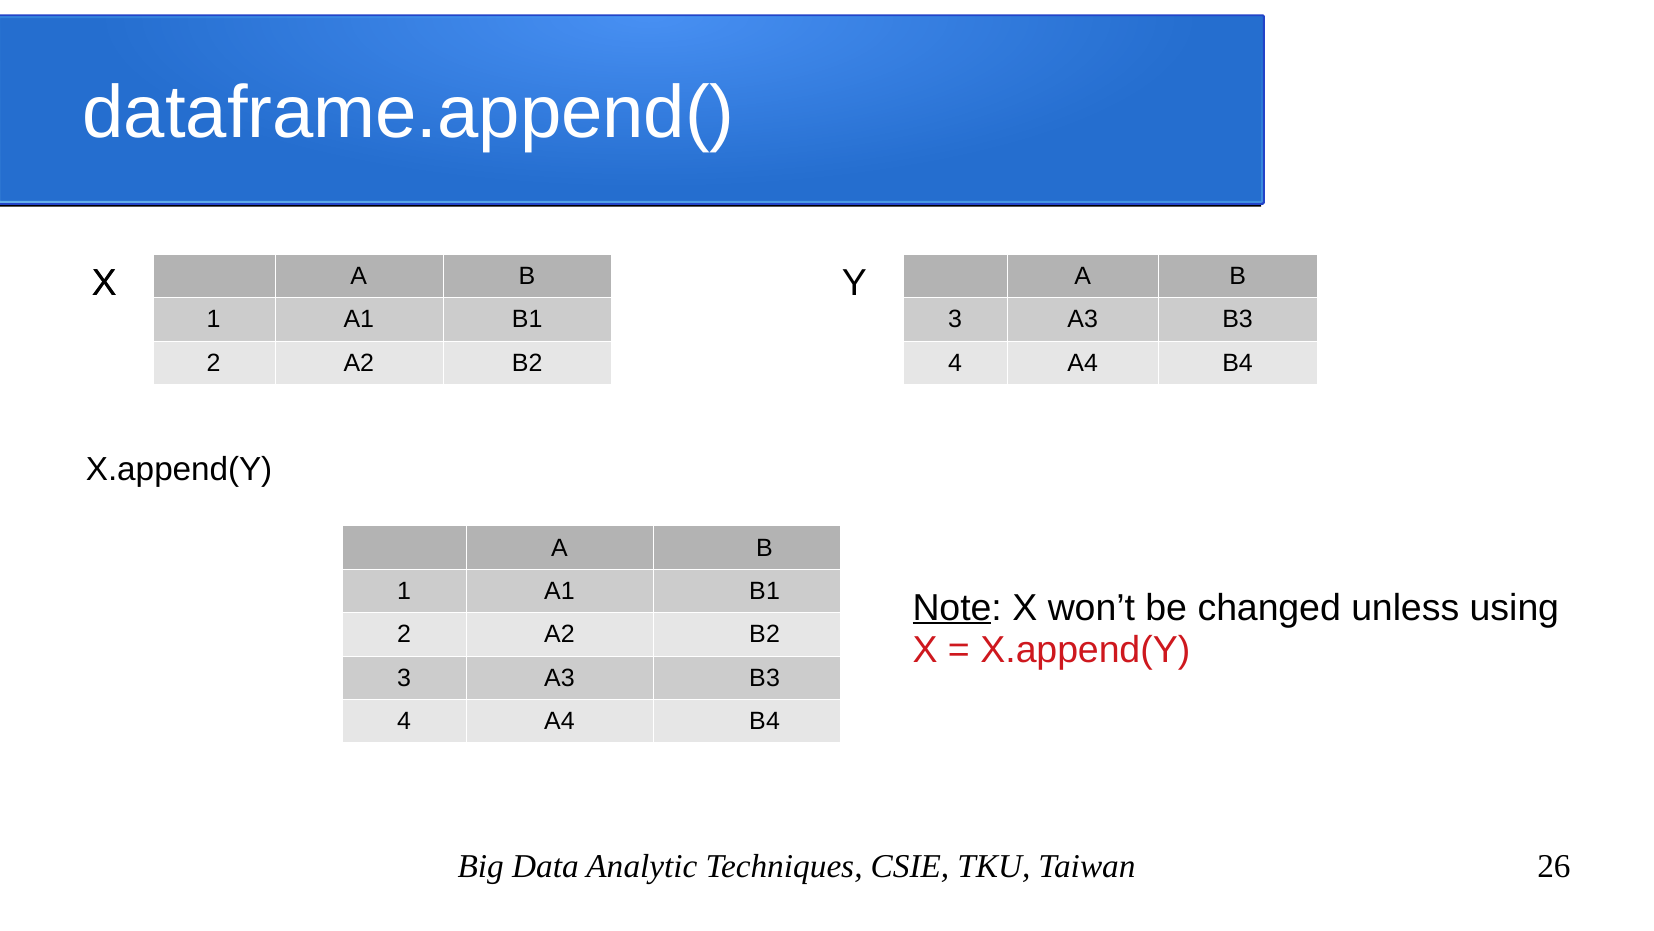

# dataframe.append()
| | A | B |
| --- | --- | --- |
| 1 | A1 | B1 |
| 2 | A2 | B2 |
| | A | B |
| --- | --- | --- |
| 3 | A3 | B3 |
| 4 | A4 | B4 |
X
X
Y
X.append(Y)
| | A | B |
| --- | --- | --- |
| 1 | A1 | B1 |
| 2 | A2 | B2 |
| 3 | A3 | B3 |
| 4 | A4 | B4 |
Note: X won’t be changed unless using X = X.append(Y)
Big Data Analytic Techniques, CSIE, TKU, Taiwan
26